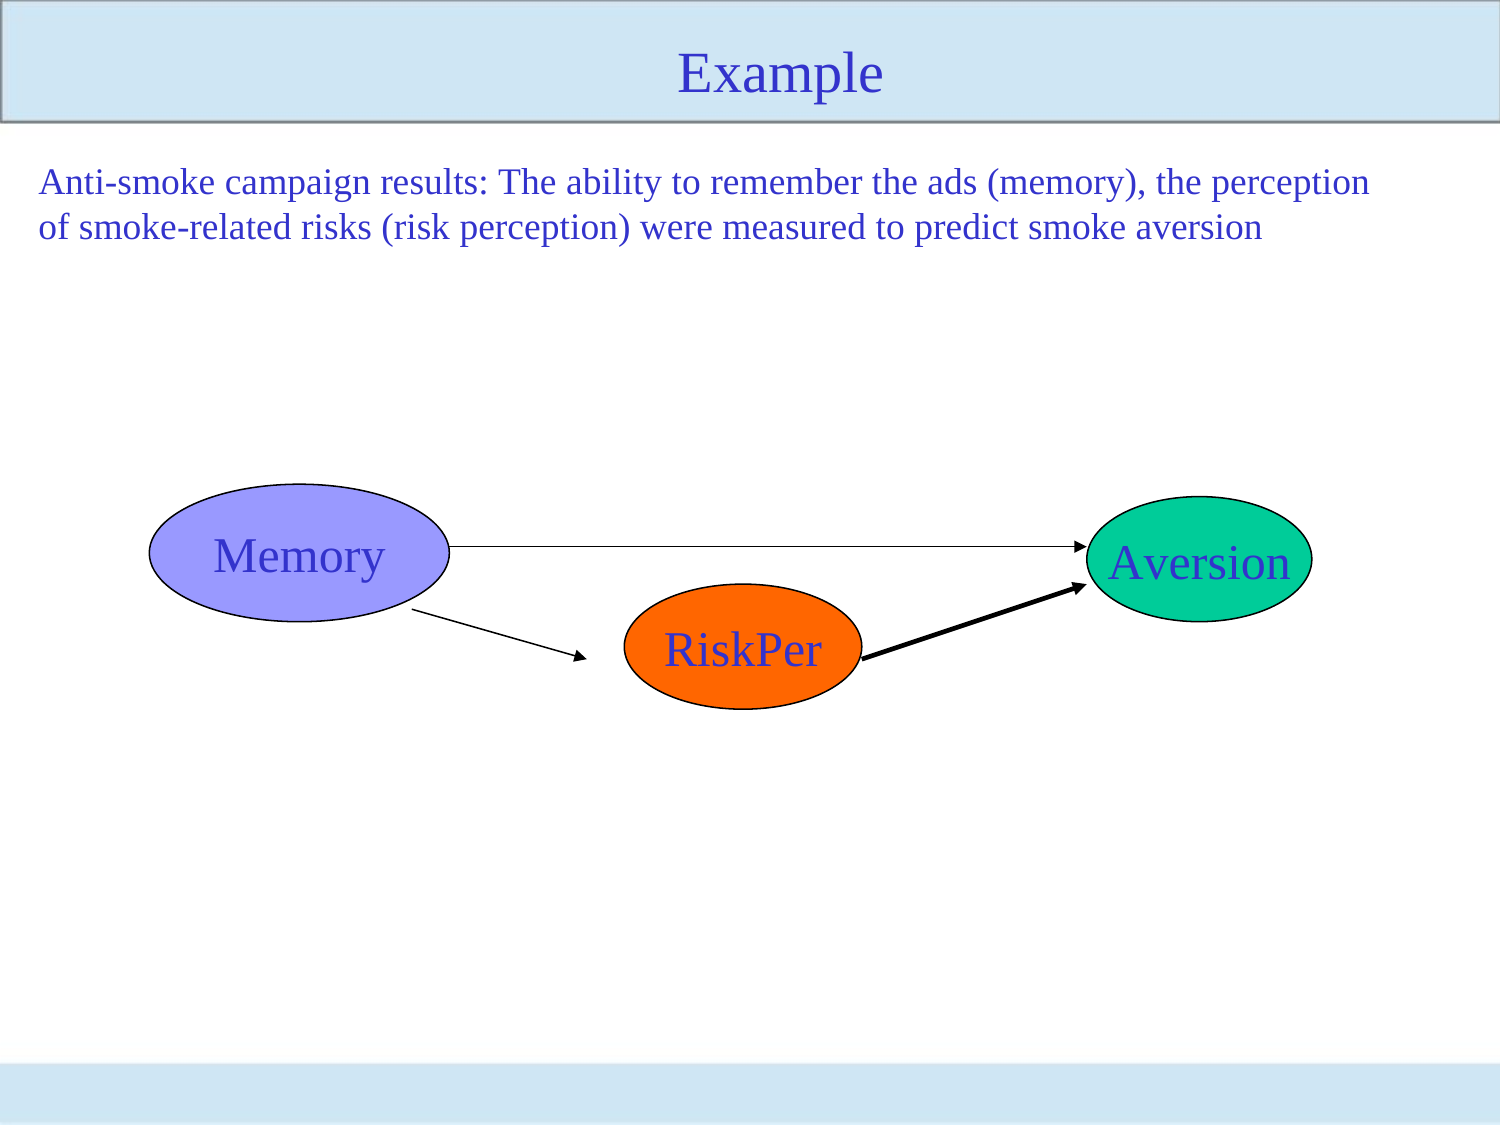

# Example
Anti-smoke campaign results: The ability to remember the ads (memory), the perception of smoke-related risks (risk perception) were measured to predict smoke aversion
Memory
Aversion
RiskPer